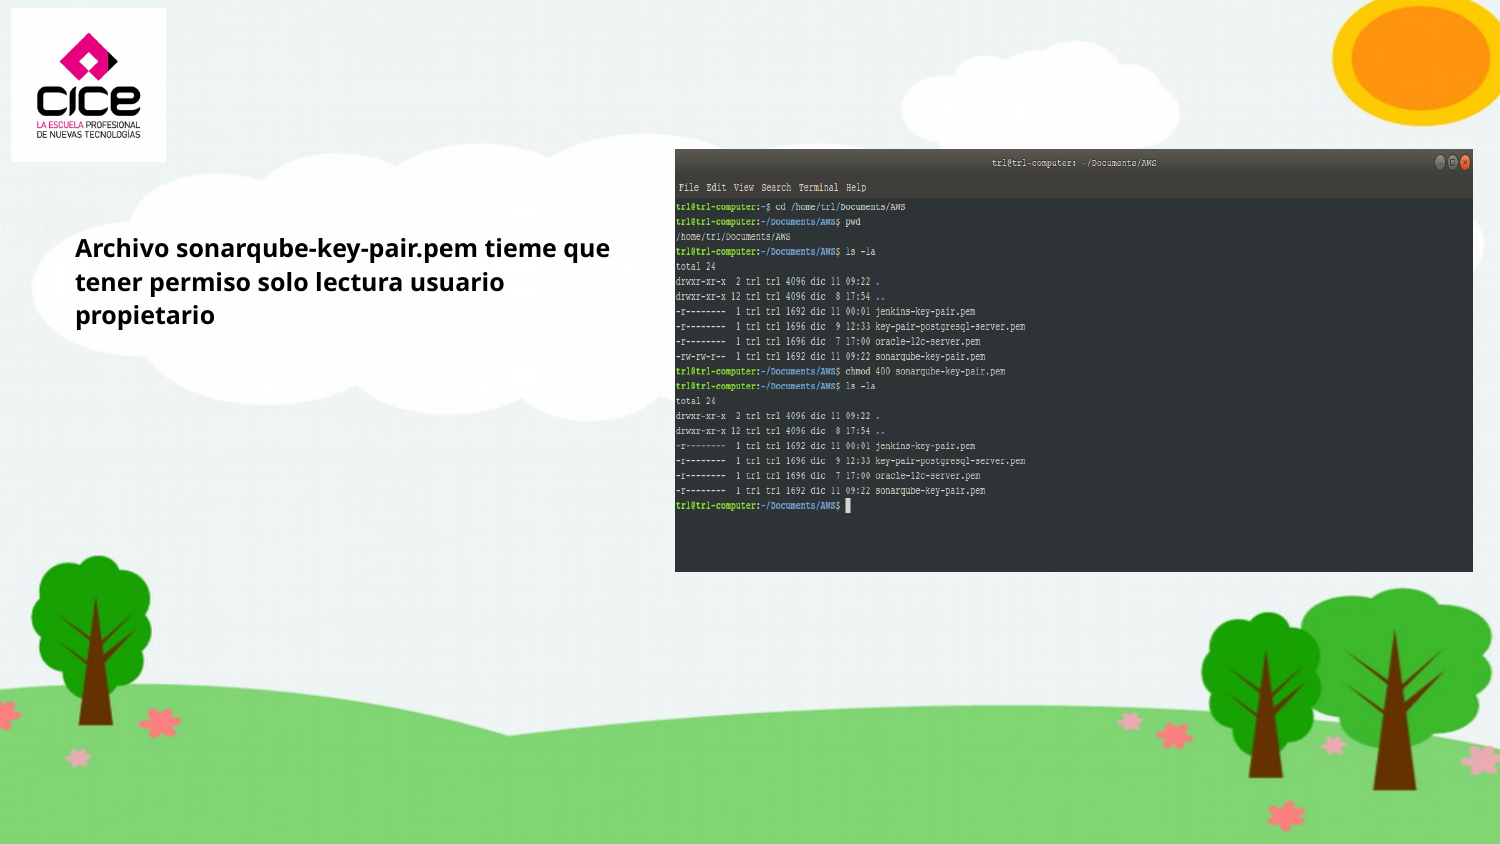

# Archivo sonarqube-key-pair.pem tieme que tener permiso solo lectura usuario propietario